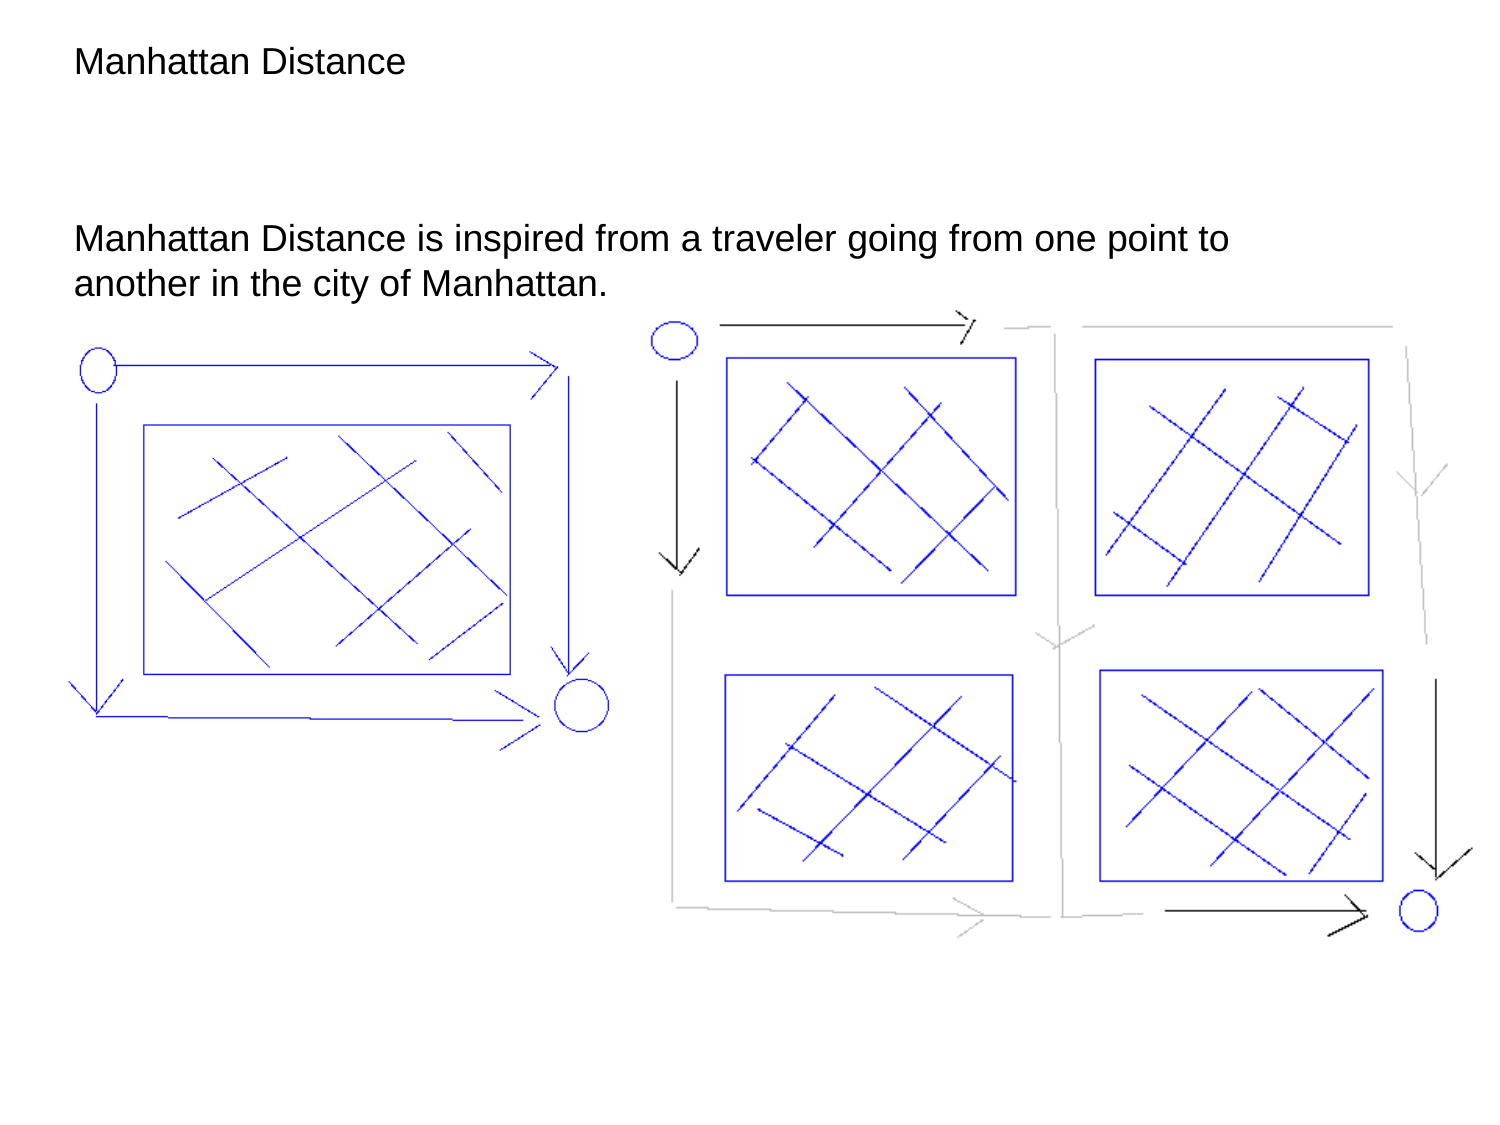

Manhattan Distance
Manhattan Distance is inspired from a traveler going from one point to another in the city of Manhattan.